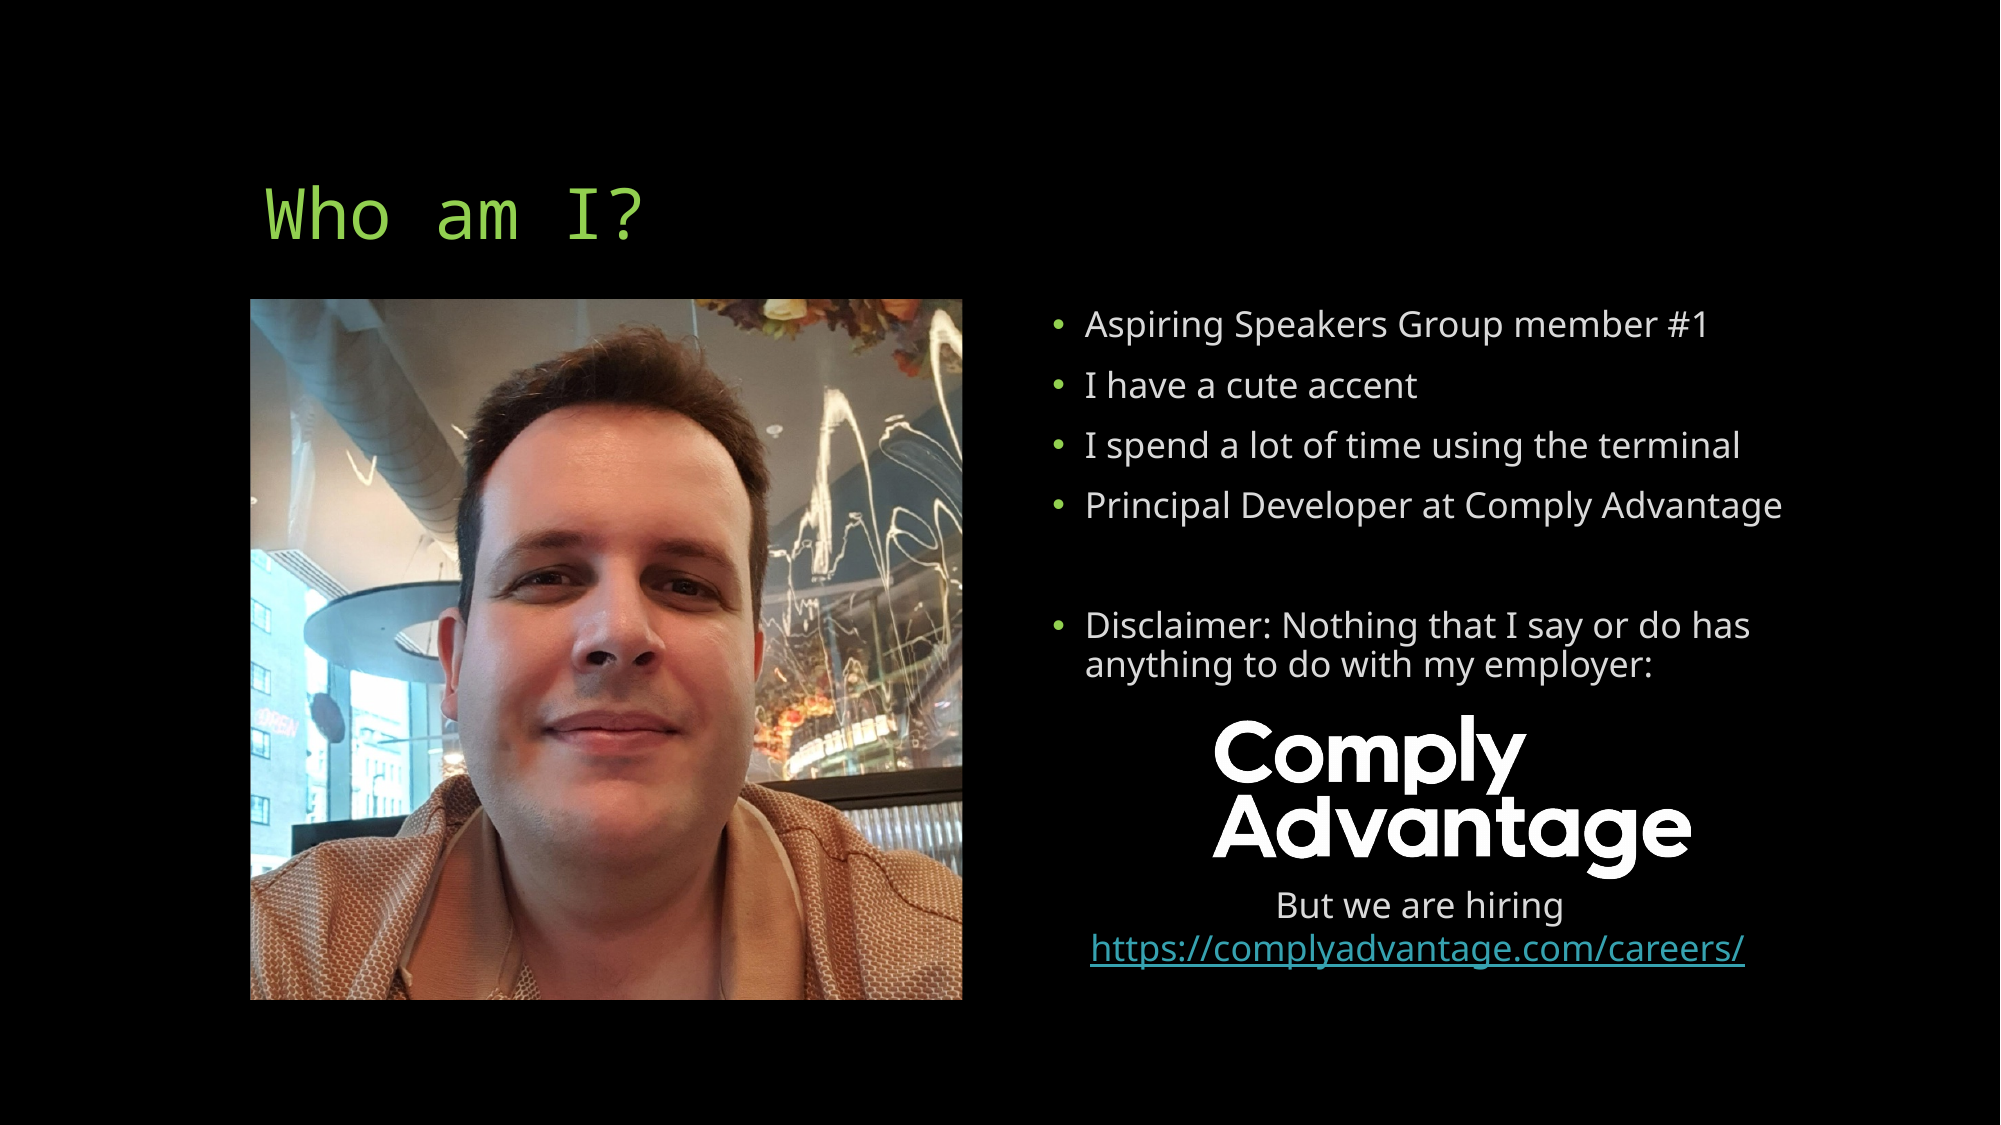

# Who am I?
Aspiring Speakers Group member #1
I have a cute accent
I spend a lot of time using the terminal
Principal Developer at Comply Advantage
Disclaimer: Nothing that I say or do has anything to do with my employer:
But we are hiring
https://complyadvantage.com/careers/